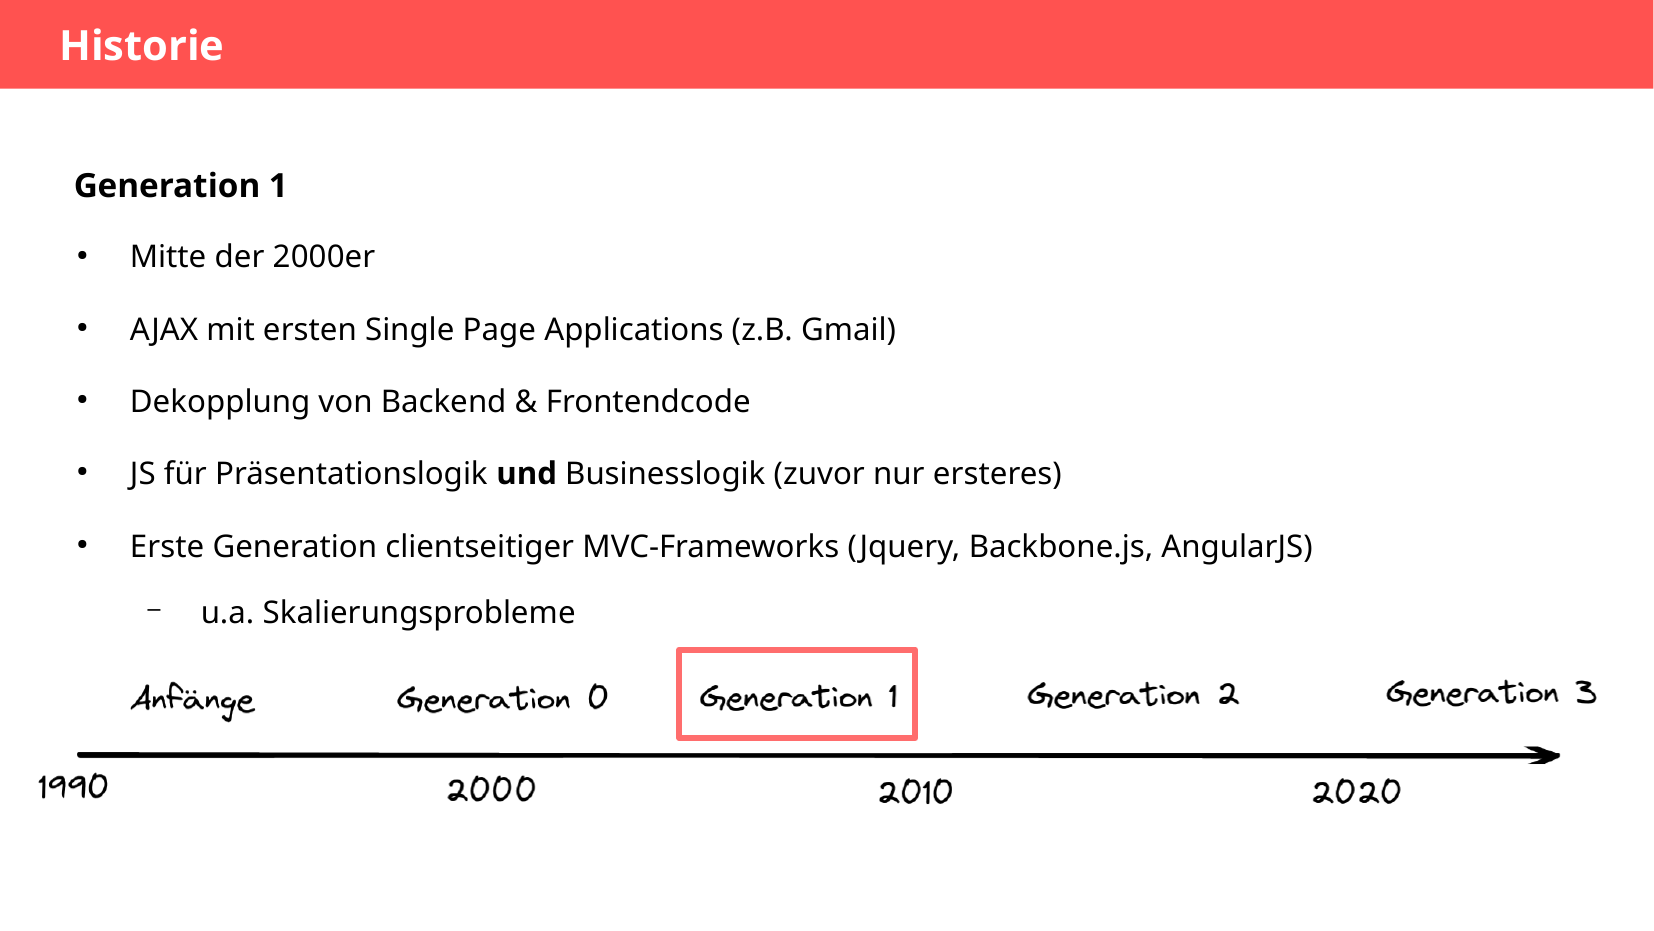

Historie
Generation 1
# Mitte der 2000er
AJAX mit ersten Single Page Applications (z.B. Gmail)
Dekopplung von Backend & Frontendcode
JS für Präsentationslogik und Businesslogik (zuvor nur ersteres)
Erste Generation clientseitiger MVC-Frameworks (Jquery, Backbone.js, AngularJS)
u.a. Skalierungsprobleme